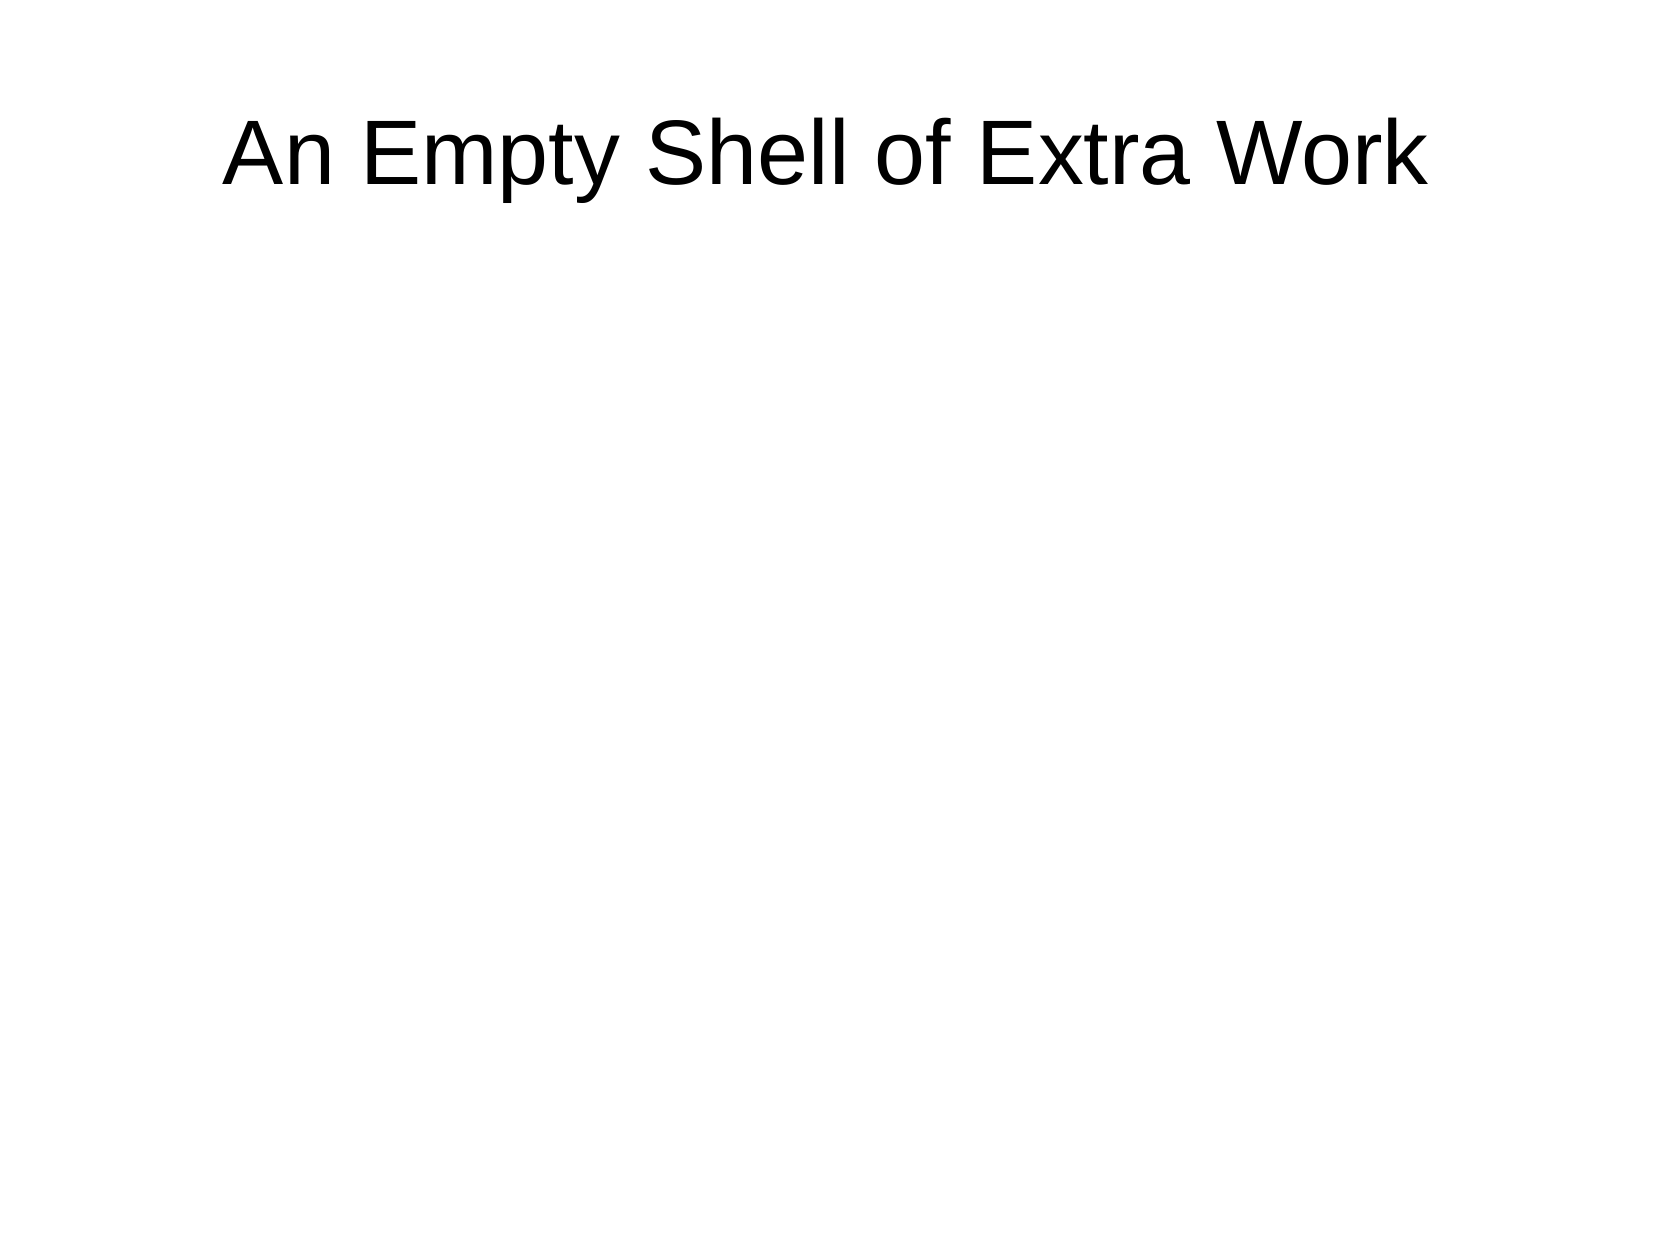

# An Empty Shell of Extra Work